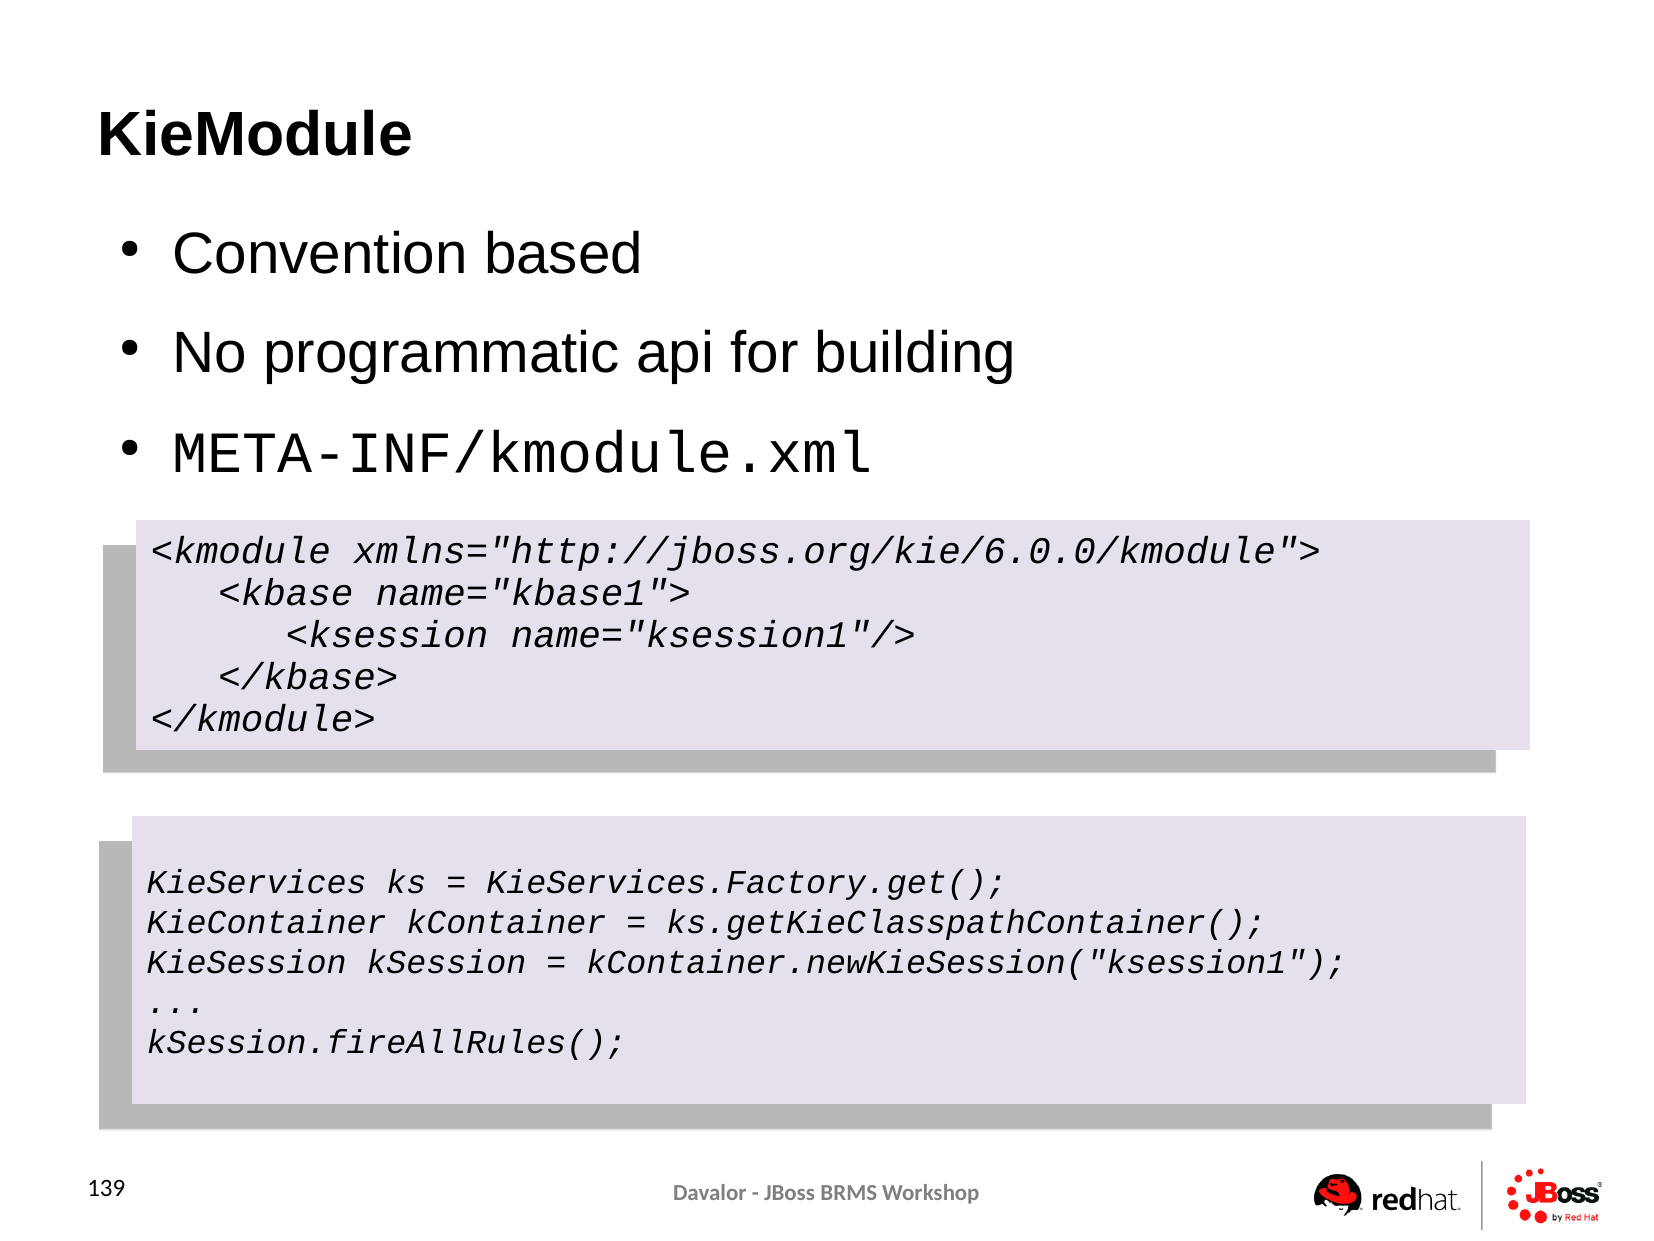

# KieModule
Convention based
No programmatic api for building
META-INF/kmodule.xml
<kmodule xmlns="http://jboss.org/kie/6.0.0/kmodule">
 <kbase name="kbase1">
 <ksession name="ksession1"/>
 </kbase>
</kmodule>
KieServices ks = KieServices.Factory.get();
KieContainer kContainer = ks.getKieClasspathContainer();
KieSession kSession = kContainer.newKieSession("ksession1");
...
kSession.fireAllRules();